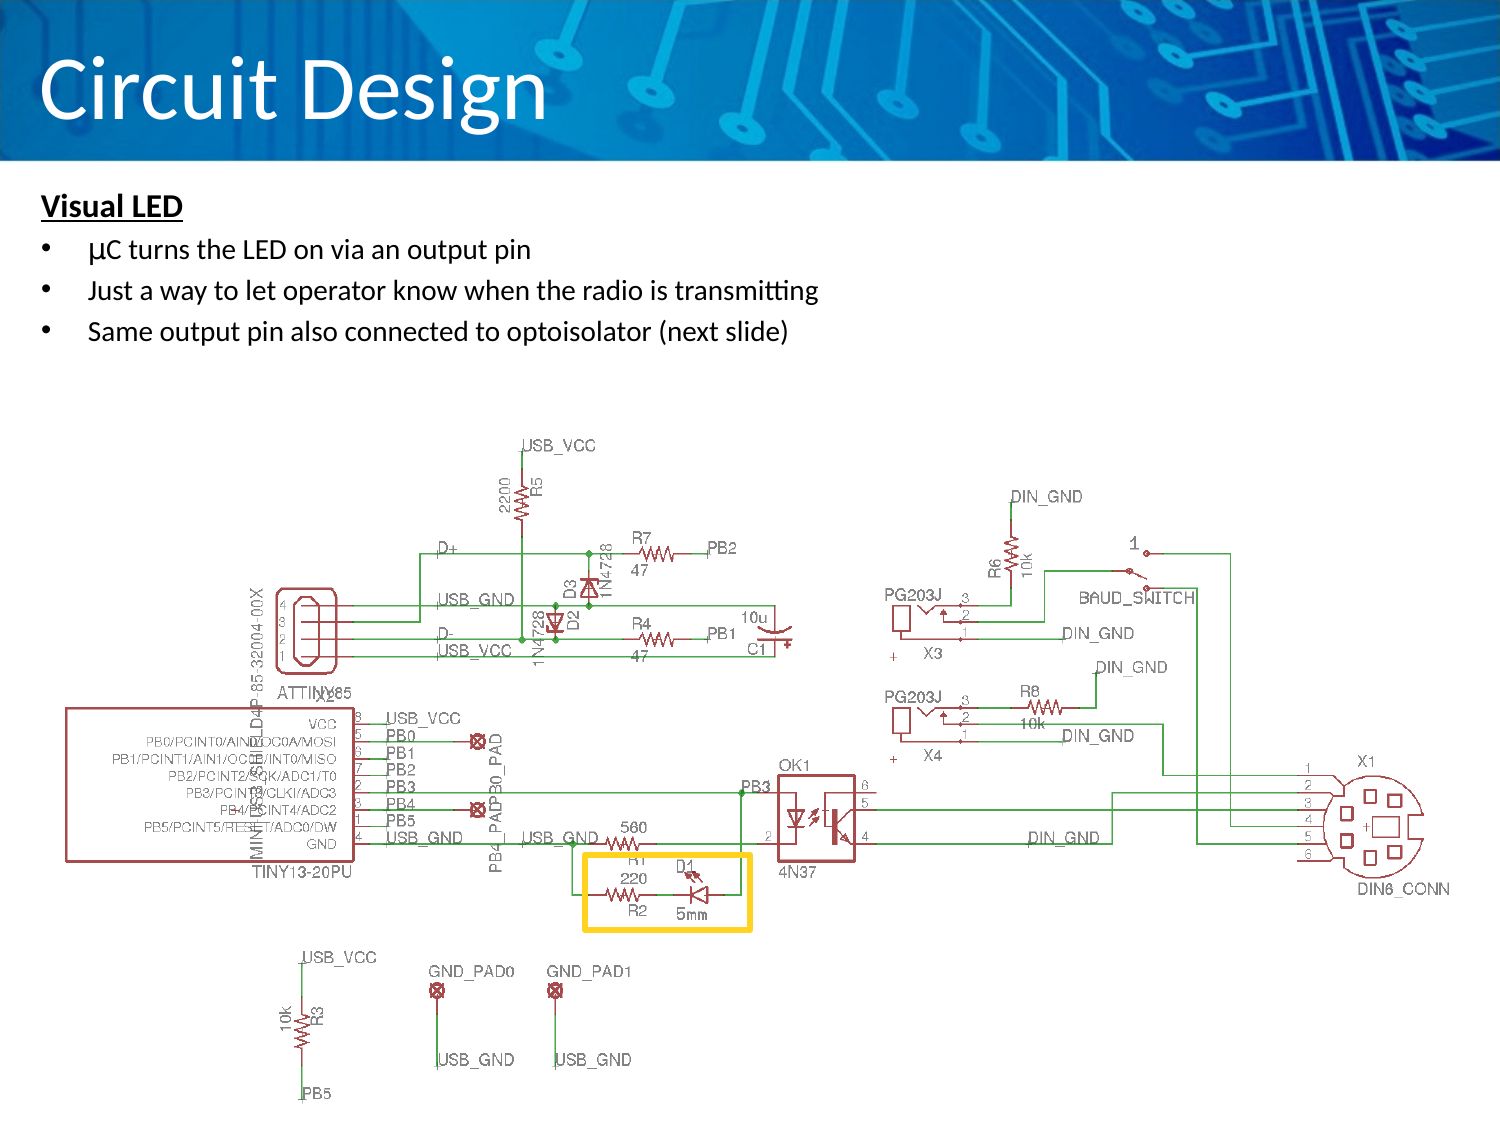

# Circuit Design
Visual LED
μC turns the LED on via an output pin
Just a way to let operator know when the radio is transmitting
Same output pin also connected to optoisolator (next slide)